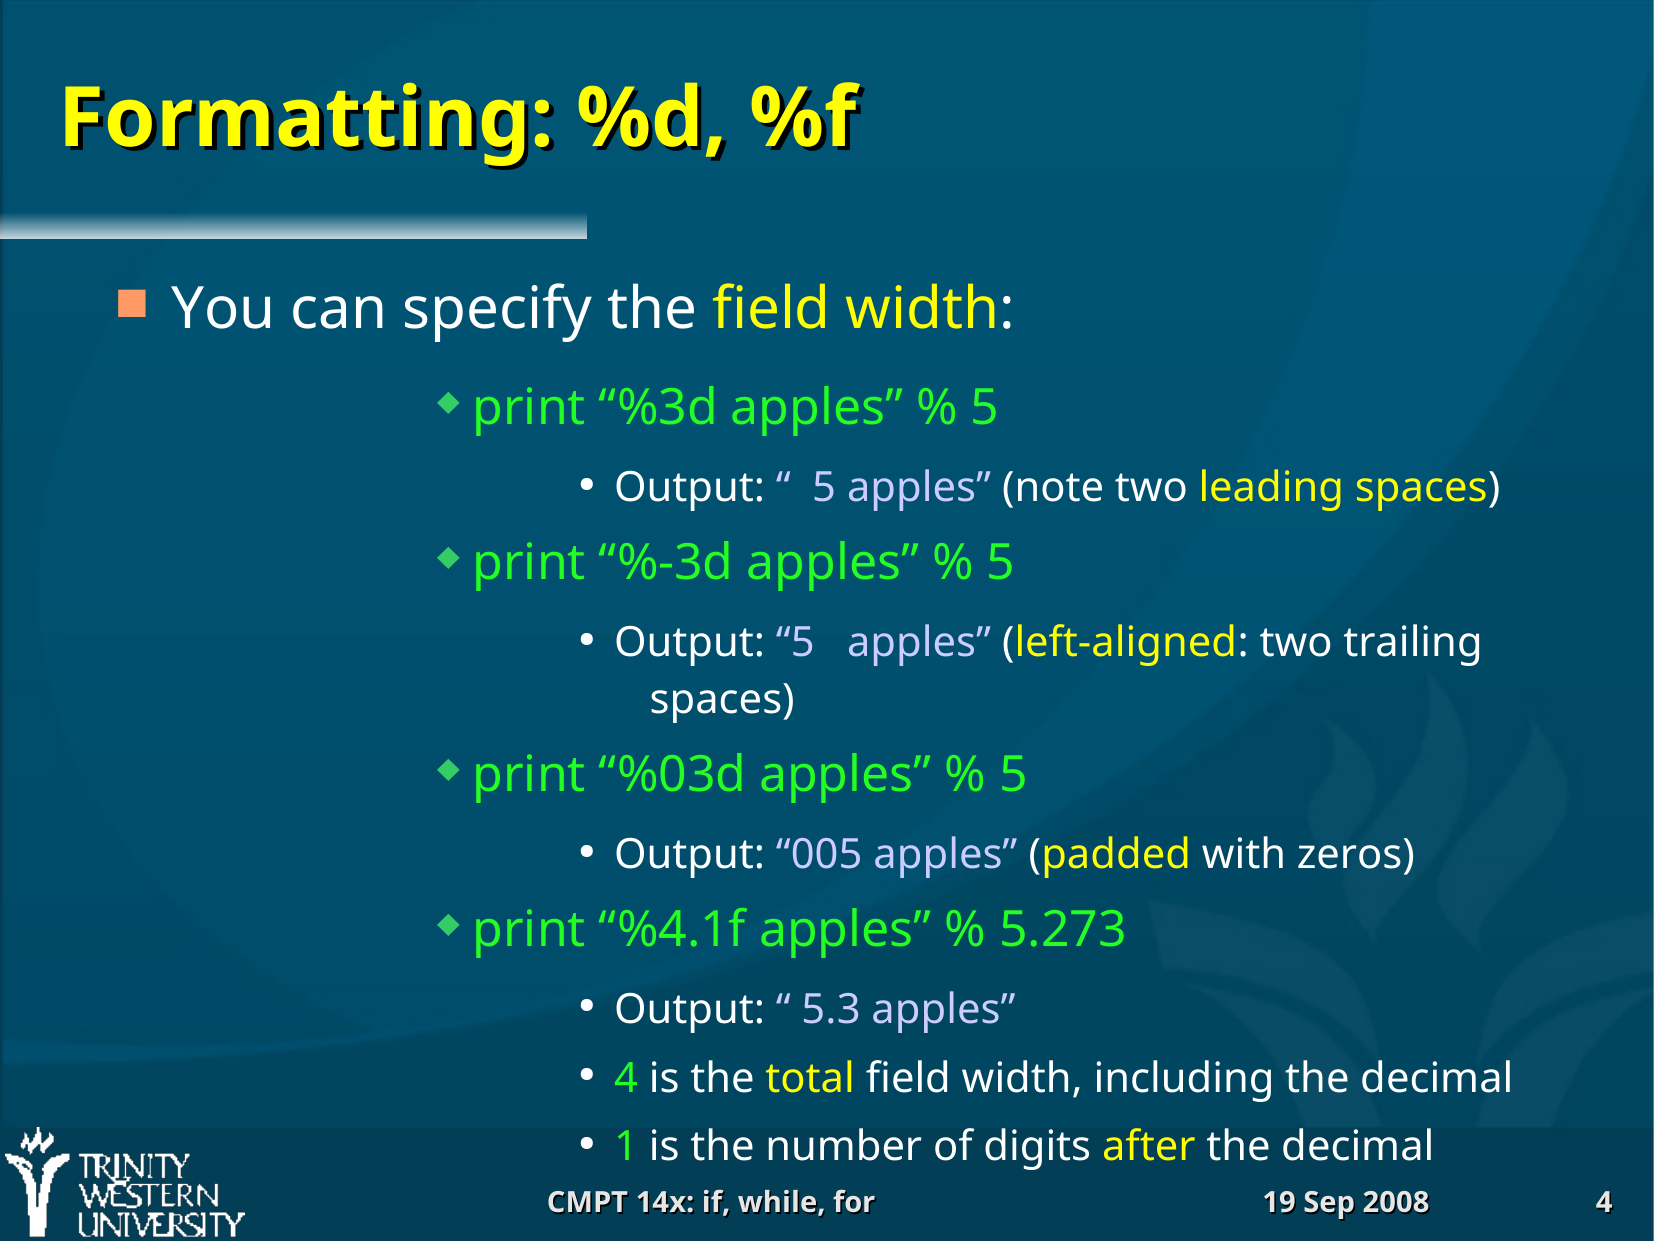

# Formatting: %d, %f
You can specify the field width:
print “%3d apples” % 5
Output: “ 5 apples” (note two leading spaces)
print “%-3d apples” % 5
Output: “5 apples” (left-aligned: two trailing spaces)
print “%03d apples” % 5
Output: “005 apples” (padded with zeros)
print “%4.1f apples” % 5.273
Output: “ 5.3 apples”
4 is the total field width, including the decimal
1 is the number of digits after the decimal
CMPT 14x: if, while, for
19 Sep 2008
4